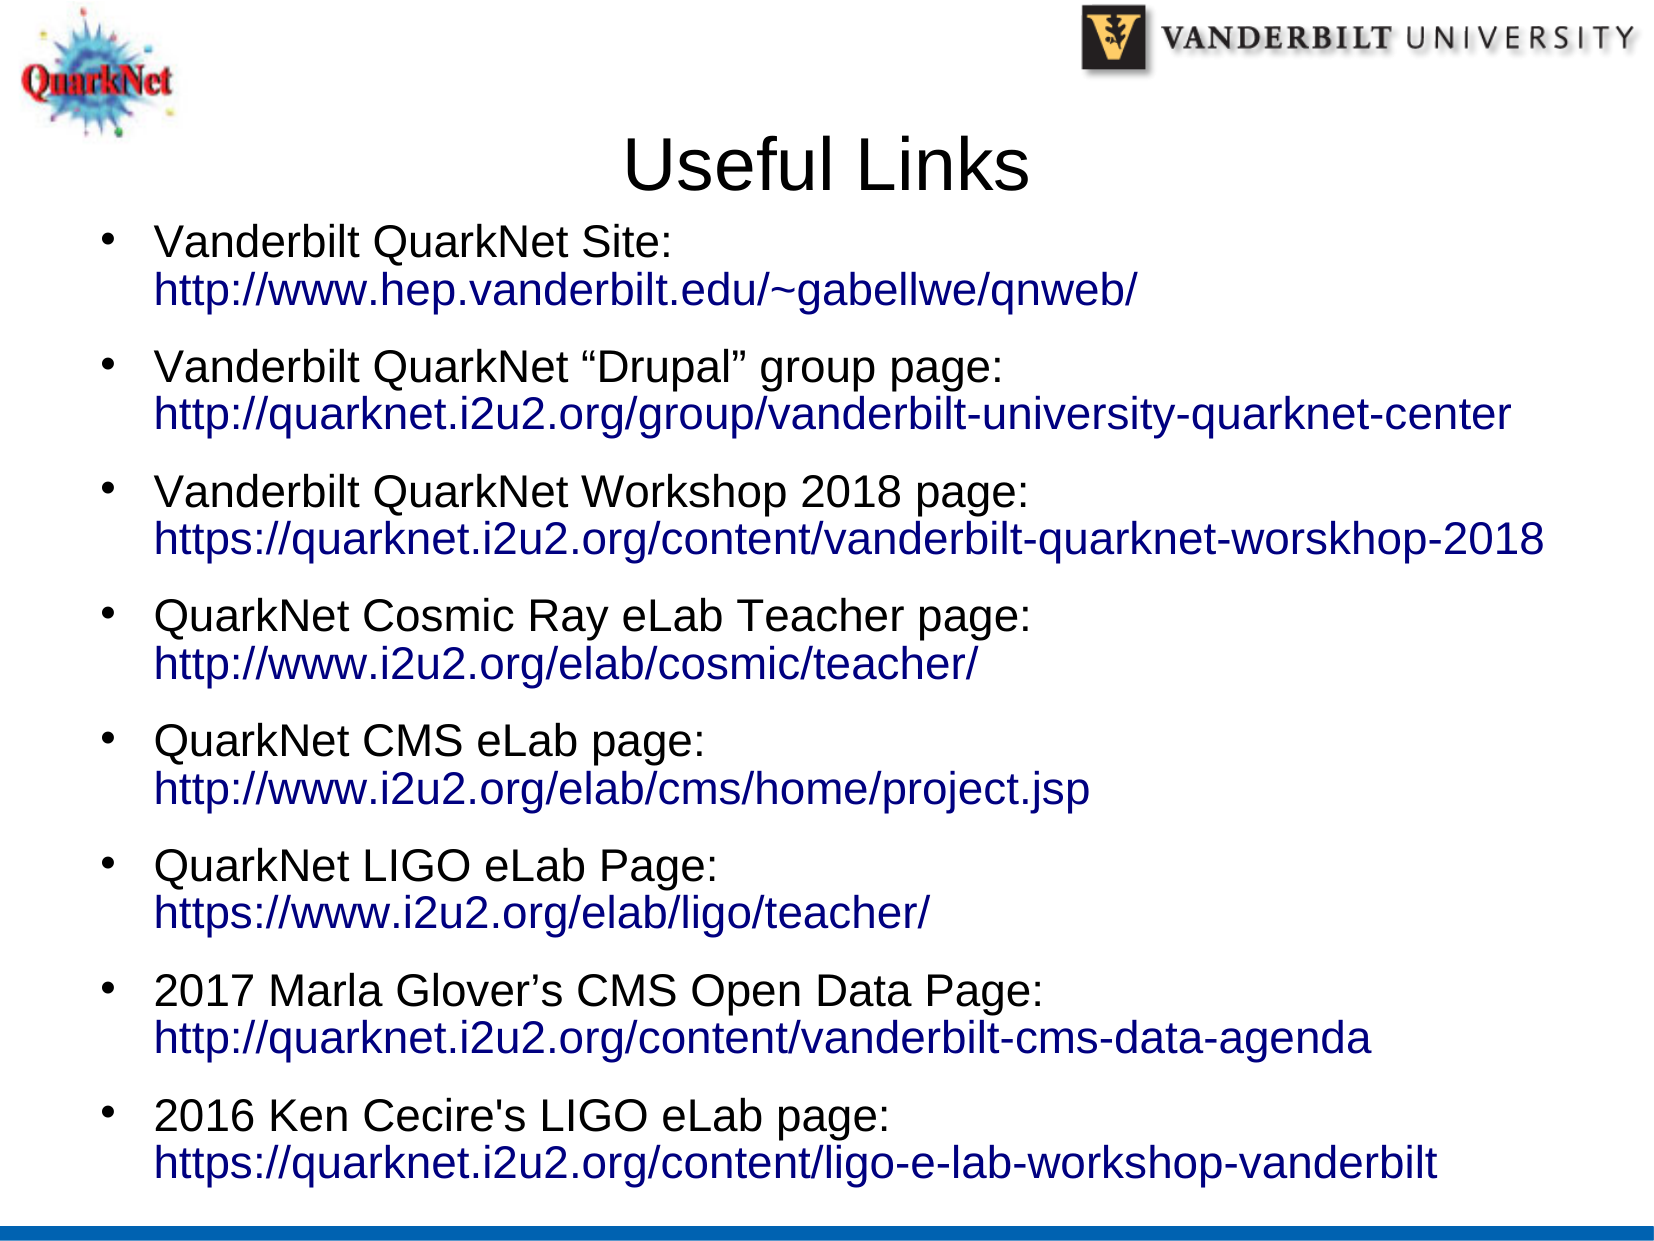

# Useful Links
Vanderbilt QuarkNet Site: http://www.hep.vanderbilt.edu/~gabellwe/qnweb/
Vanderbilt QuarkNet “Drupal” group page: http://quarknet.i2u2.org/group/vanderbilt-university-quarknet-center
Vanderbilt QuarkNet Workshop 2018 page:https://quarknet.i2u2.org/content/vanderbilt-quarknet-worskhop-2018
QuarkNet Cosmic Ray eLab Teacher page: http://www.i2u2.org/elab/cosmic/teacher/
QuarkNet CMS eLab page: http://www.i2u2.org/elab/cms/home/project.jsp
QuarkNet LIGO eLab Page: https://www.i2u2.org/elab/ligo/teacher/
2017 Marla Glover’s CMS Open Data Page: http://quarknet.i2u2.org/content/vanderbilt-cms-data-agenda
2016 Ken Cecire's LIGO eLab page: https://quarknet.i2u2.org/content/ligo-e-lab-workshop-vanderbilt